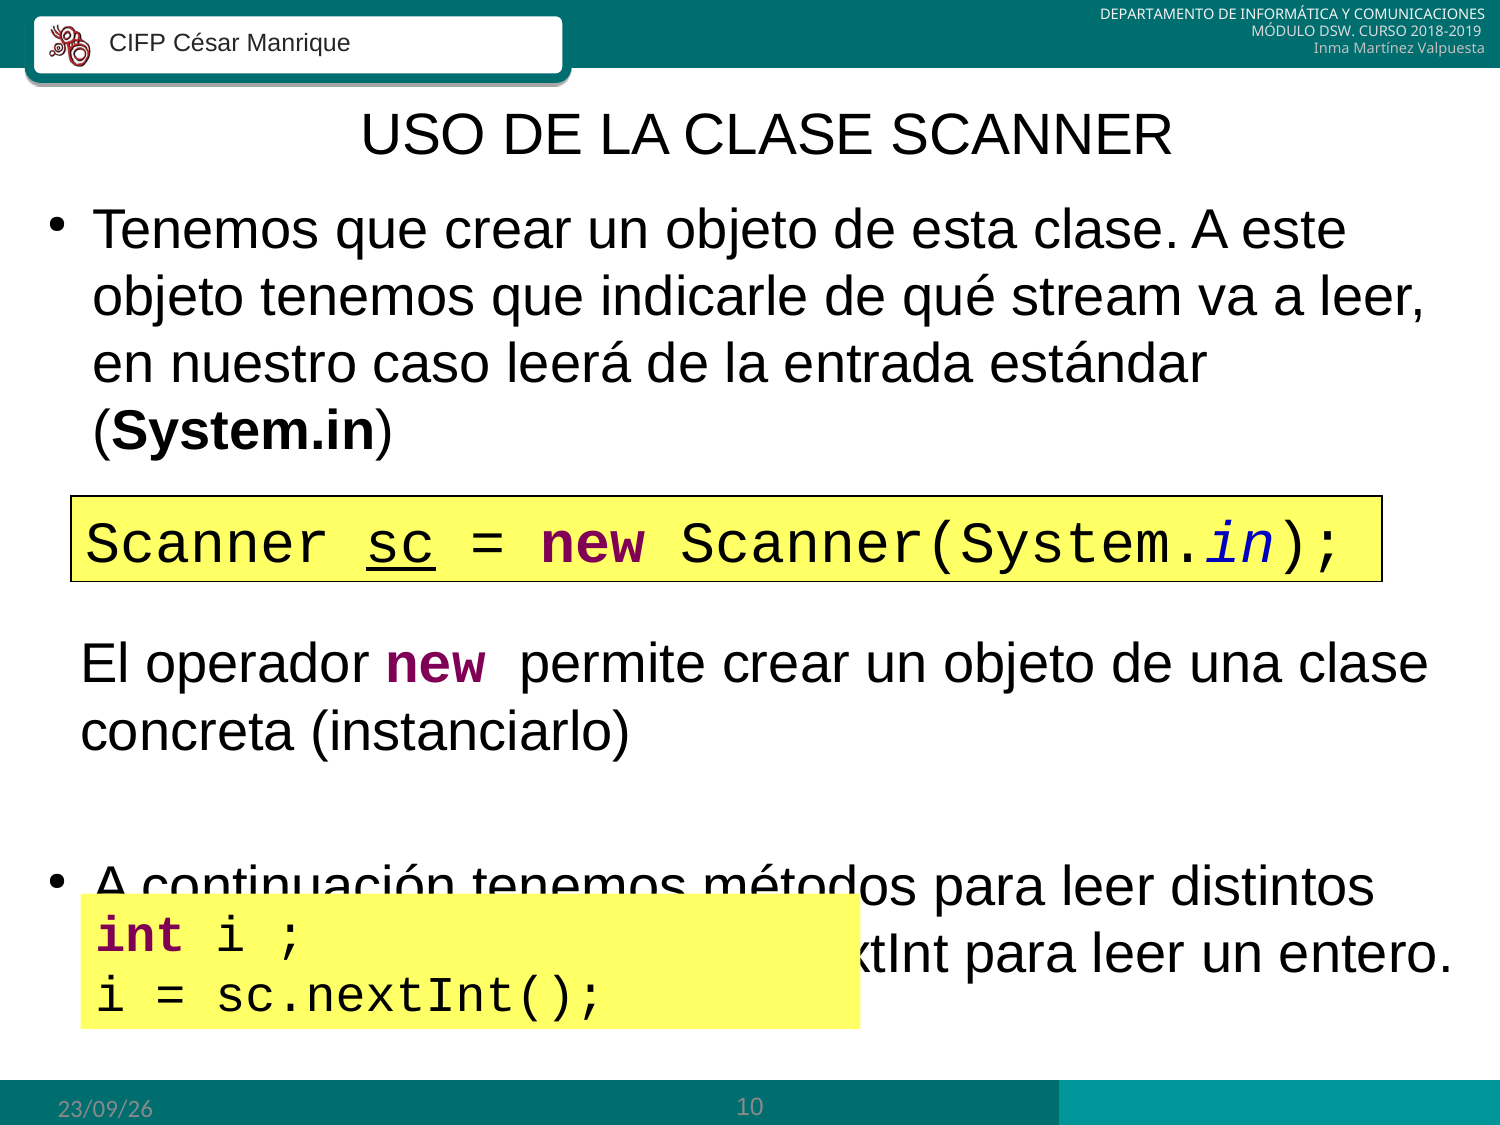

# USO DE LA CLASE SCANNER
Tenemos que crear un objeto de esta clase. A este objeto tenemos que indicarle de qué stream va a leer, en nuestro caso leerá de la entrada estándar (System.in)
	El operador new permite crear un objeto de una clase concreta (instanciarlo)
A continuación tenemos métodos para leer distintos tipos de datos; por ejemplo nextInt para leer un entero.
Scanner sc = new Scanner(System.in);
int i ;
i = sc.nextInt();